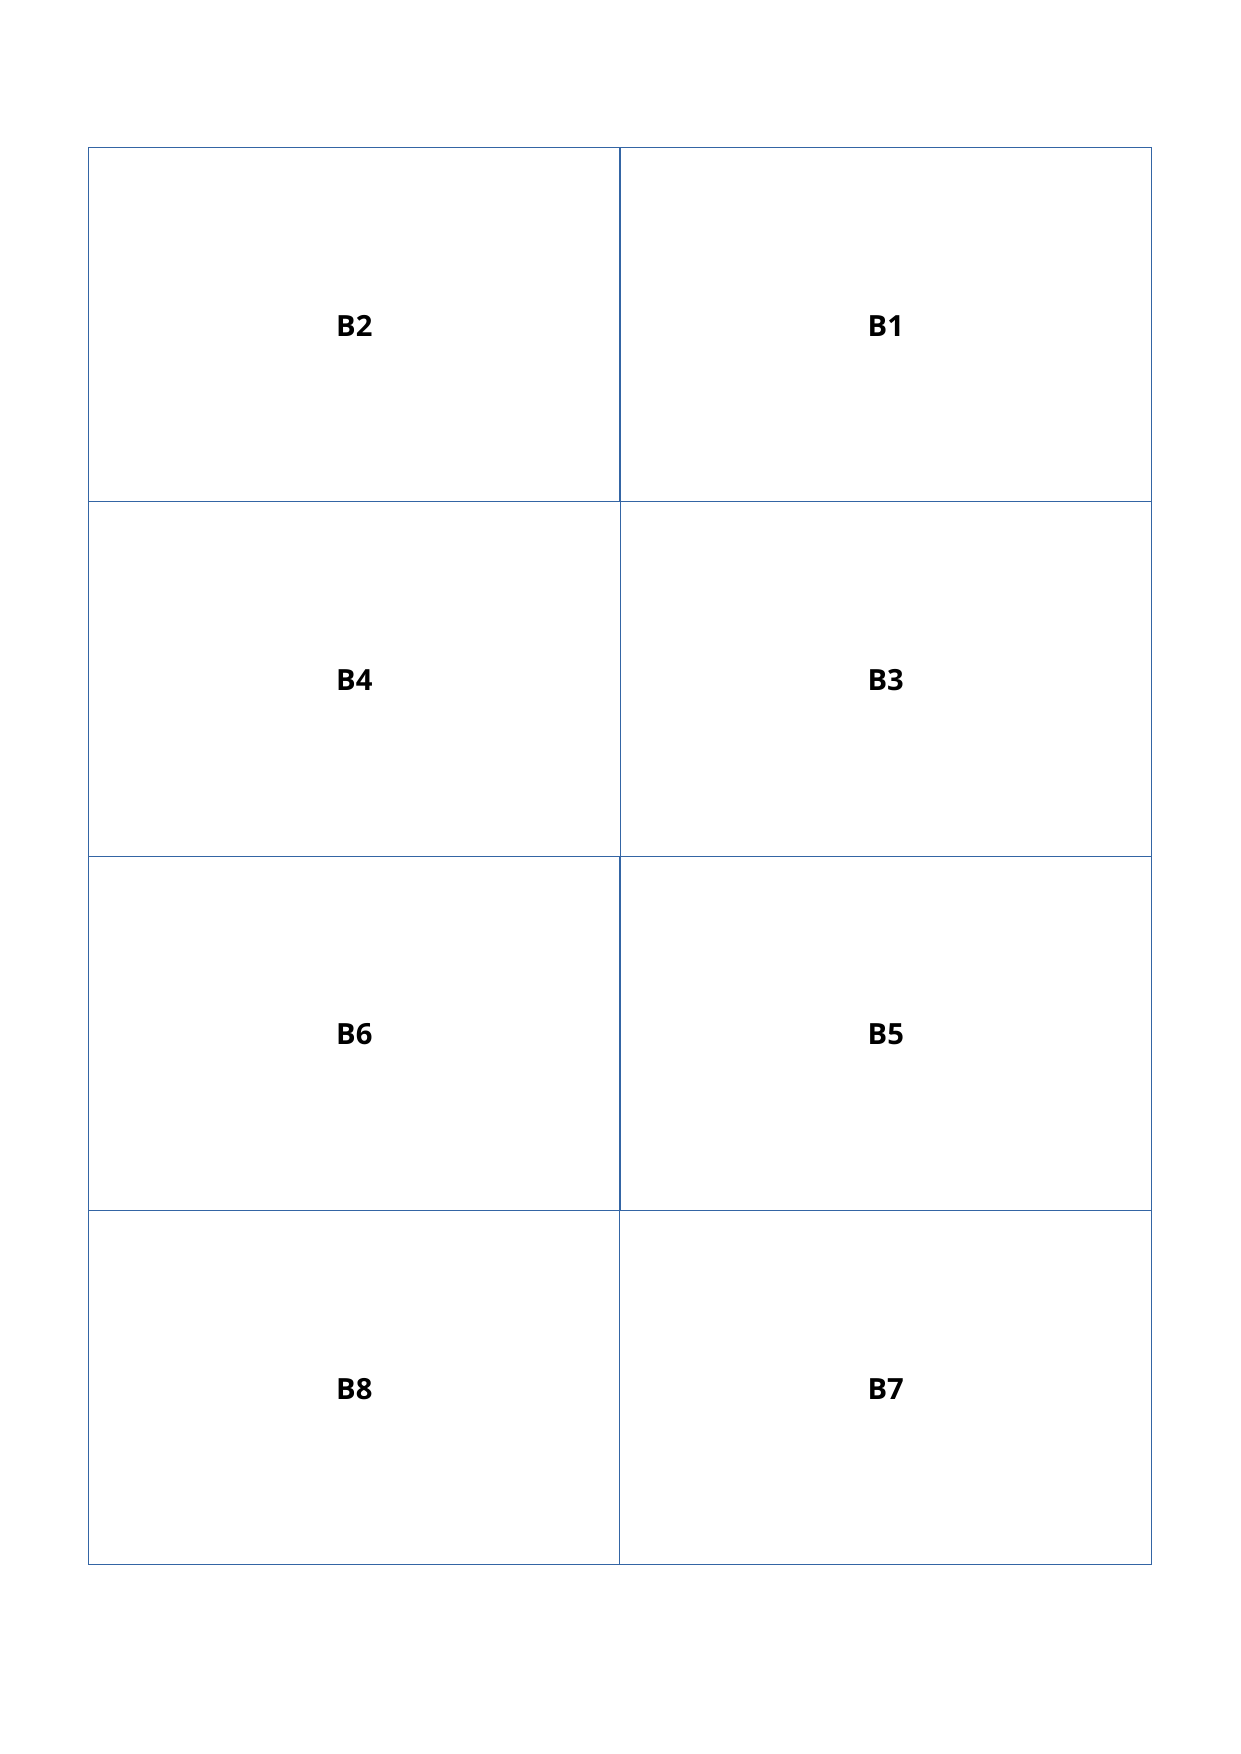

B2
B1
B4
B3
B6
B5
B8
B7